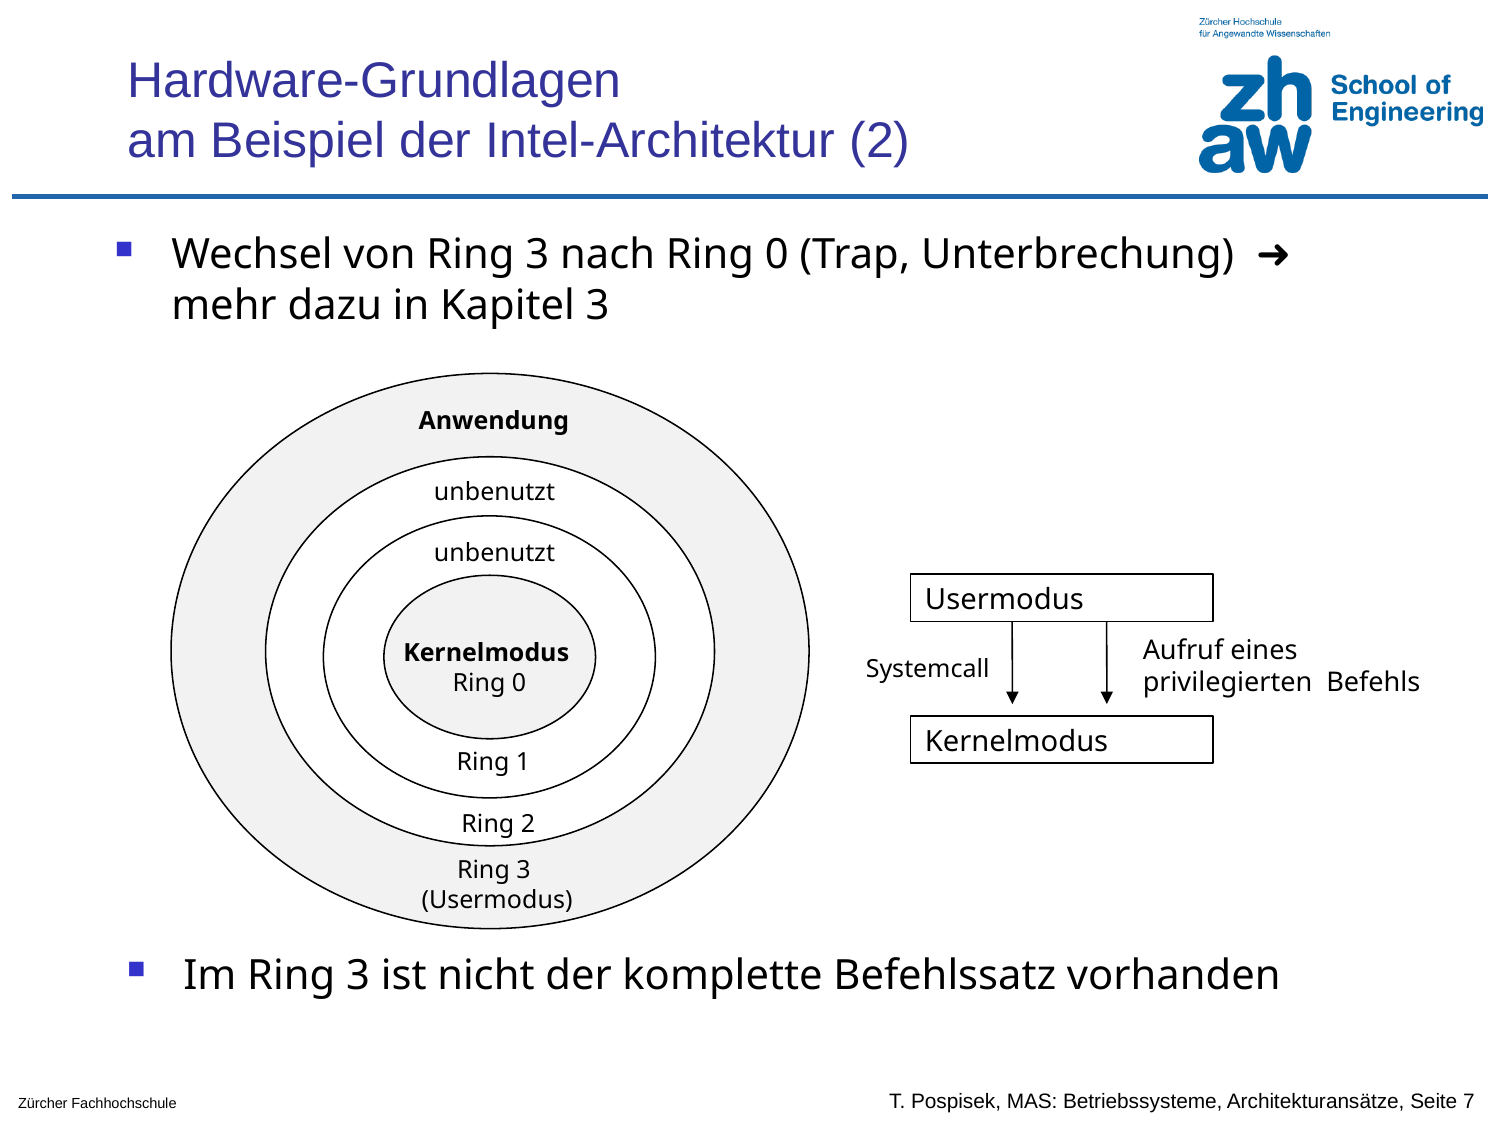

# Hardware-Grundlagen am Beispiel der Intel-Architektur (2)
Wechsel von Ring 3 nach Ring 0 (Trap, Unterbrechung) ➜ mehr dazu in Kapitel 3
Anwendung
unbenutzt
unbenutzt
Usermodus
Kernelmodus
Ring 0
Aufruf eines privilegierten Befehls
Systemcall
Kernelmodus
Ring 1
Ring 2
Ring 3
(Usermodus)
Im Ring 3 ist nicht der komplette Befehlssatz vorhanden